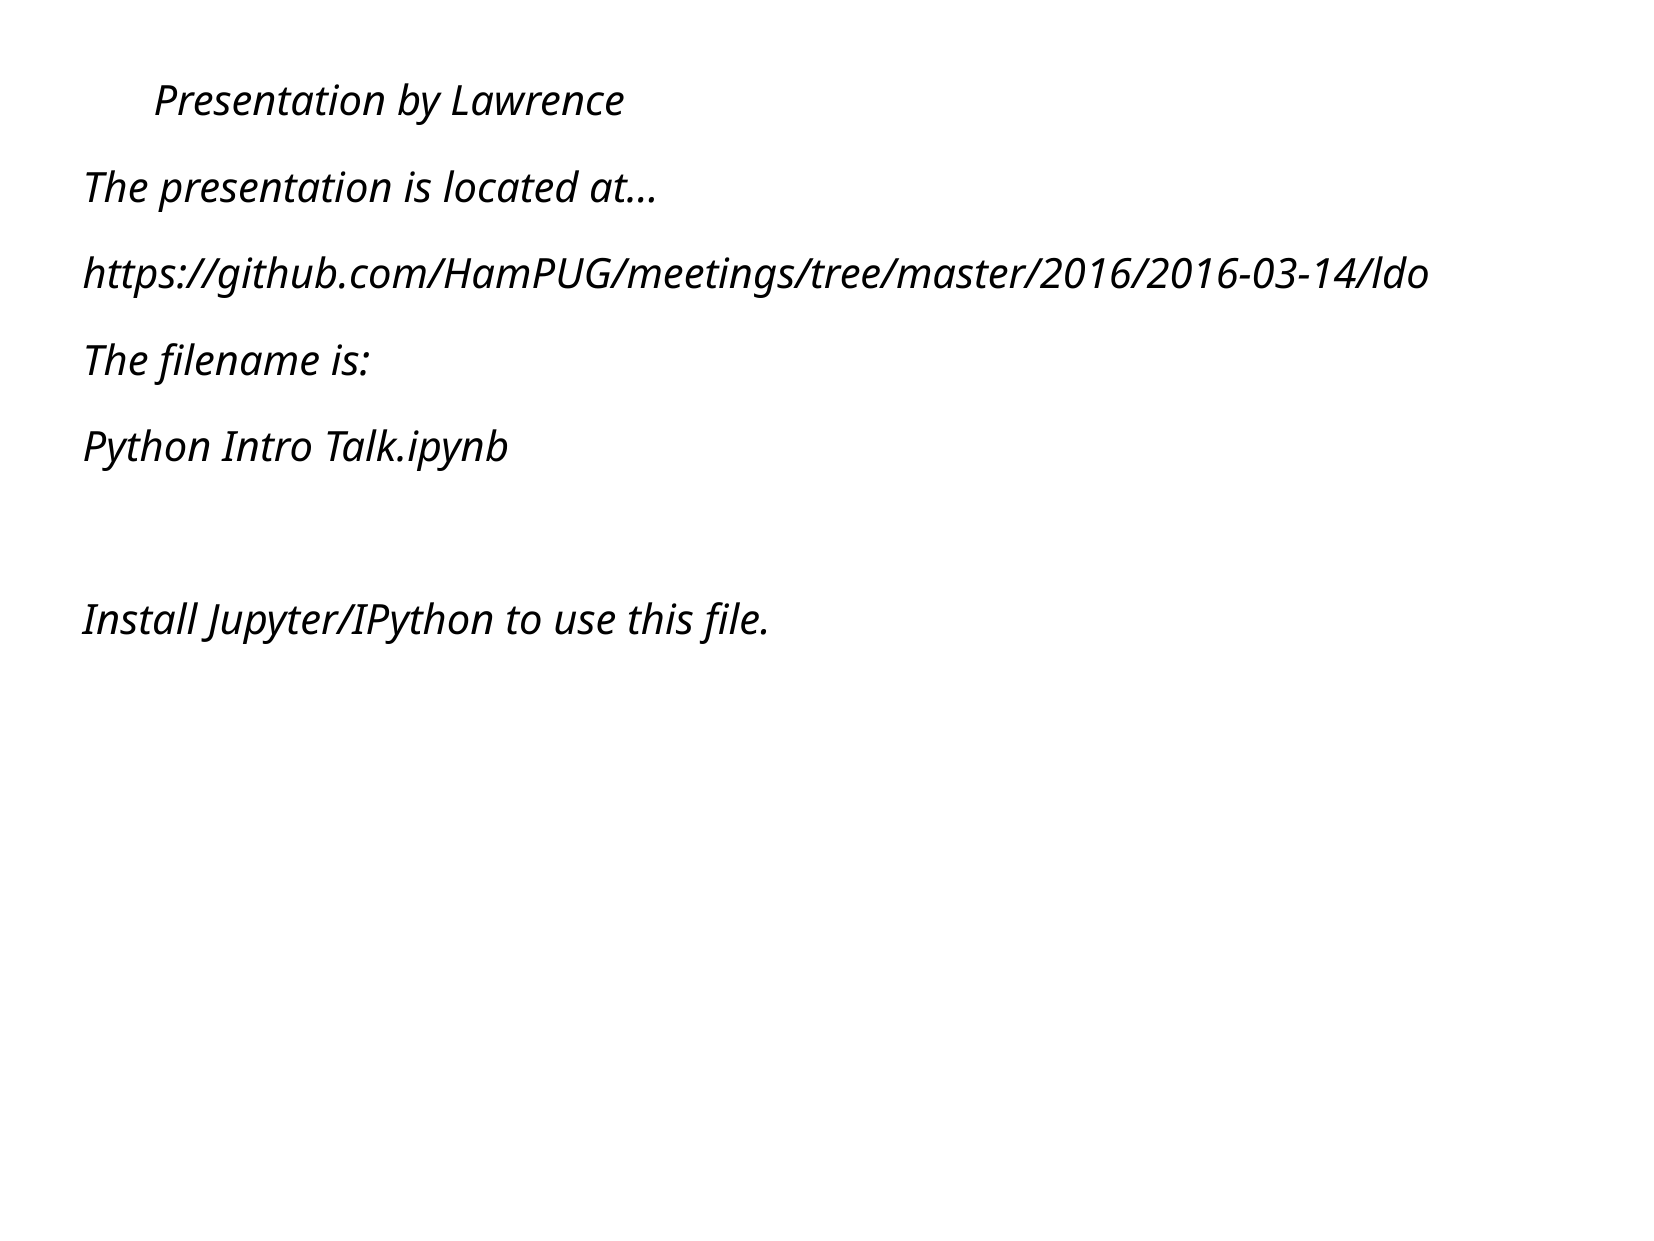

# Presentation by Lawrence
The presentation is located at…
https://github.com/HamPUG/meetings/tree/master/2016/2016-03-14/ldo
The filename is:
Python Intro Talk.ipynb
Install Jupyter/IPython to use this file.